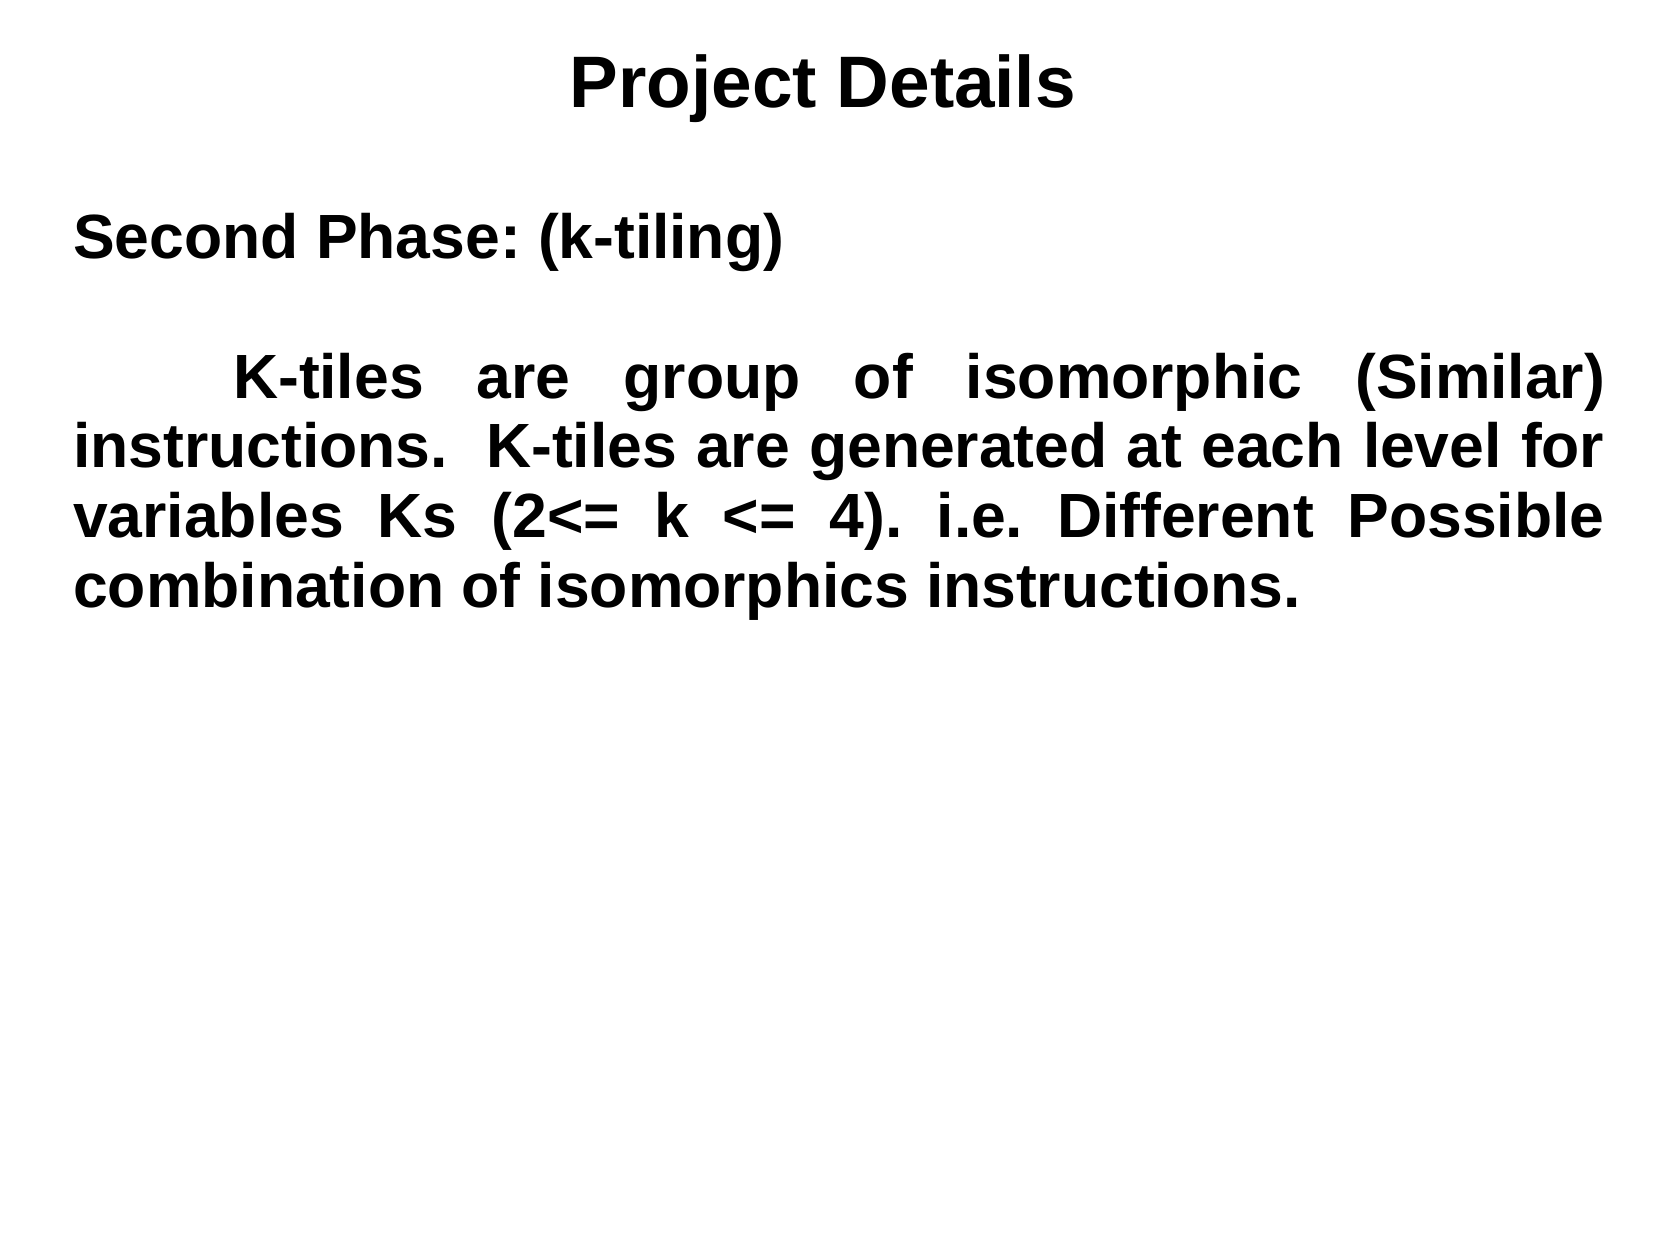

Project Details
Second Phase: (k-tiling)
 K-tiles are group of isomorphic (Similar) instructions. K-tiles are generated at each level for variables Ks (2<= k <= 4). i.e. Different Possible combination of isomorphics instructions.